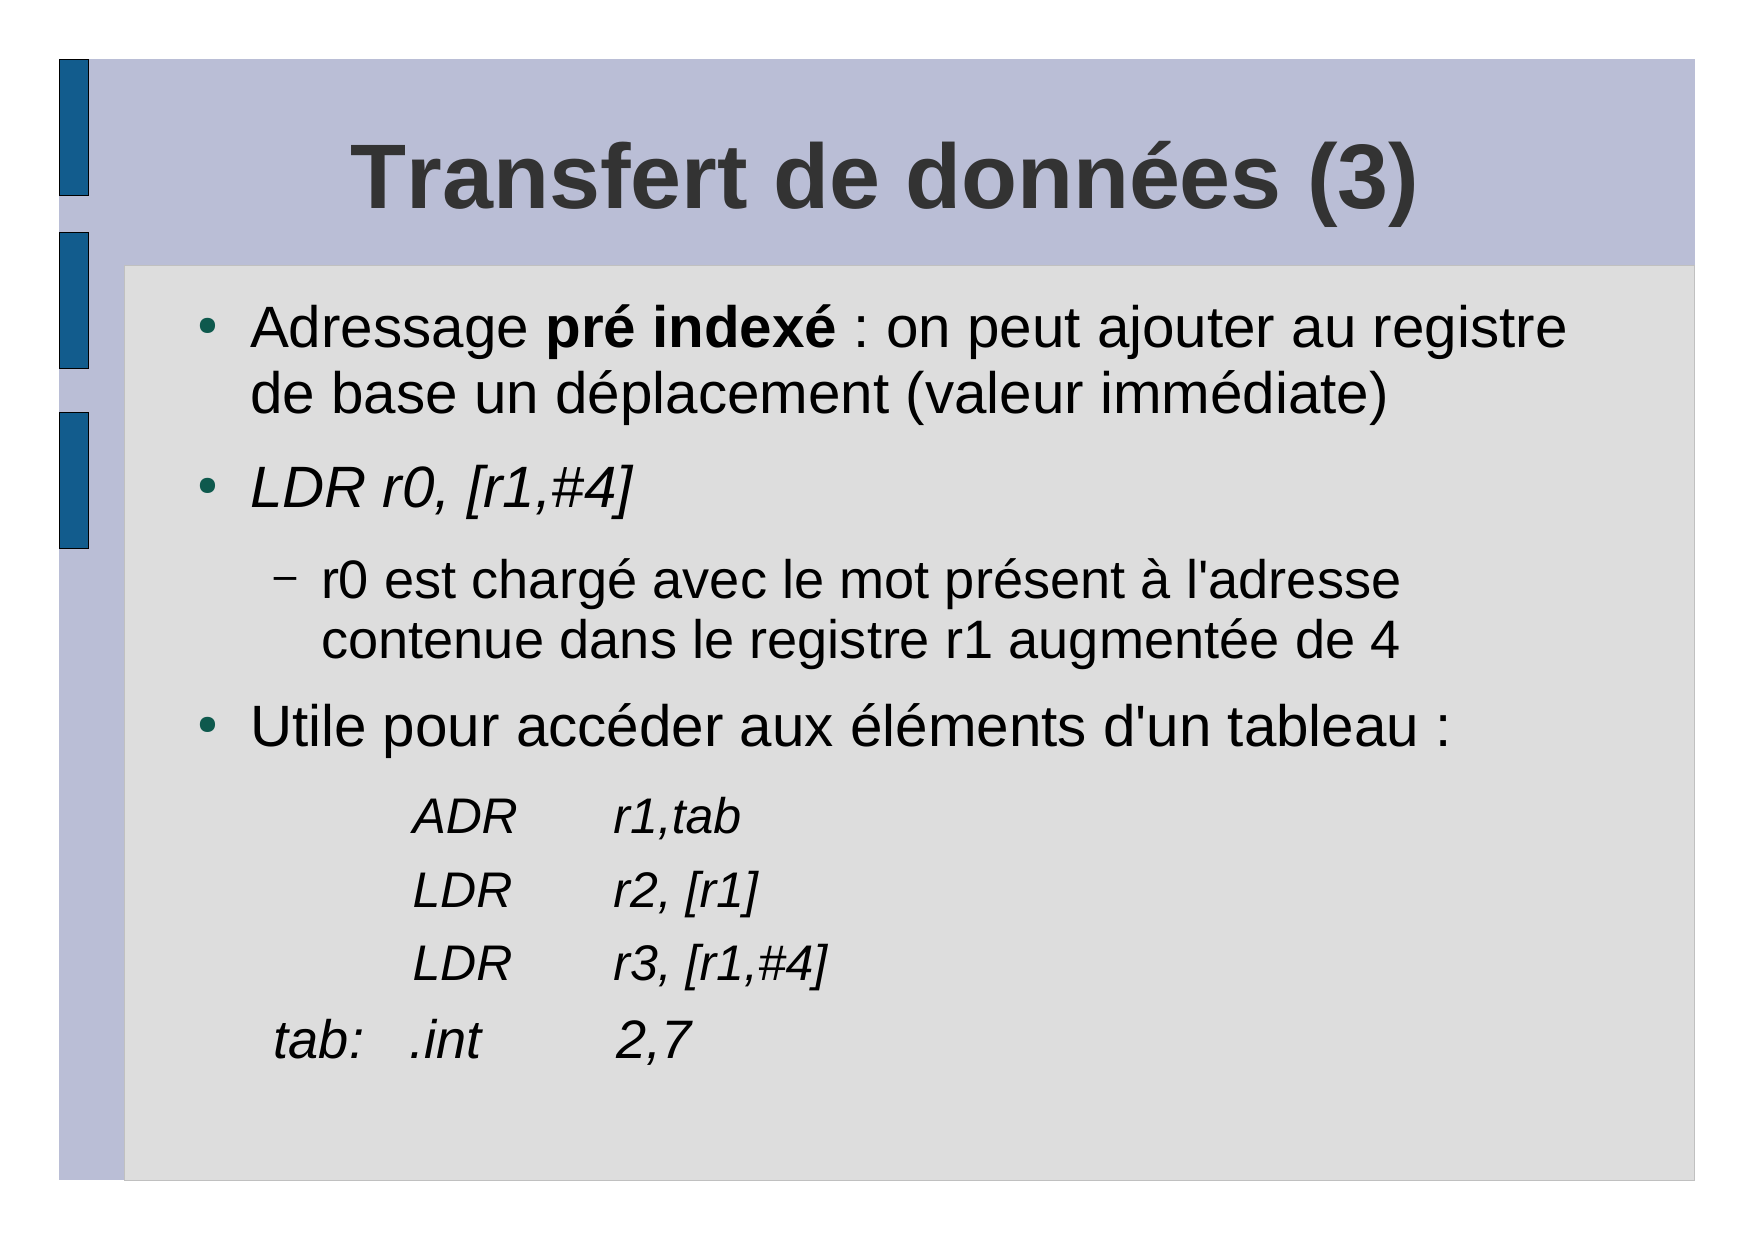

# Transfert de données (3)
Adressage pré indexé : on peut ajouter au registre de base un déplacement (valeur immédiate)
LDR r0, [r1,#4]
r0 est chargé avec le mot présent à l'adresse contenue dans le registre r1 augmentée de 4
Utile pour accéder aux éléments d'un tableau :
 ADR 		r1,tab
 LDR 		r2, [r1]
 LDR 		r3, [r1,#4]
tab:	 .int 		2,7